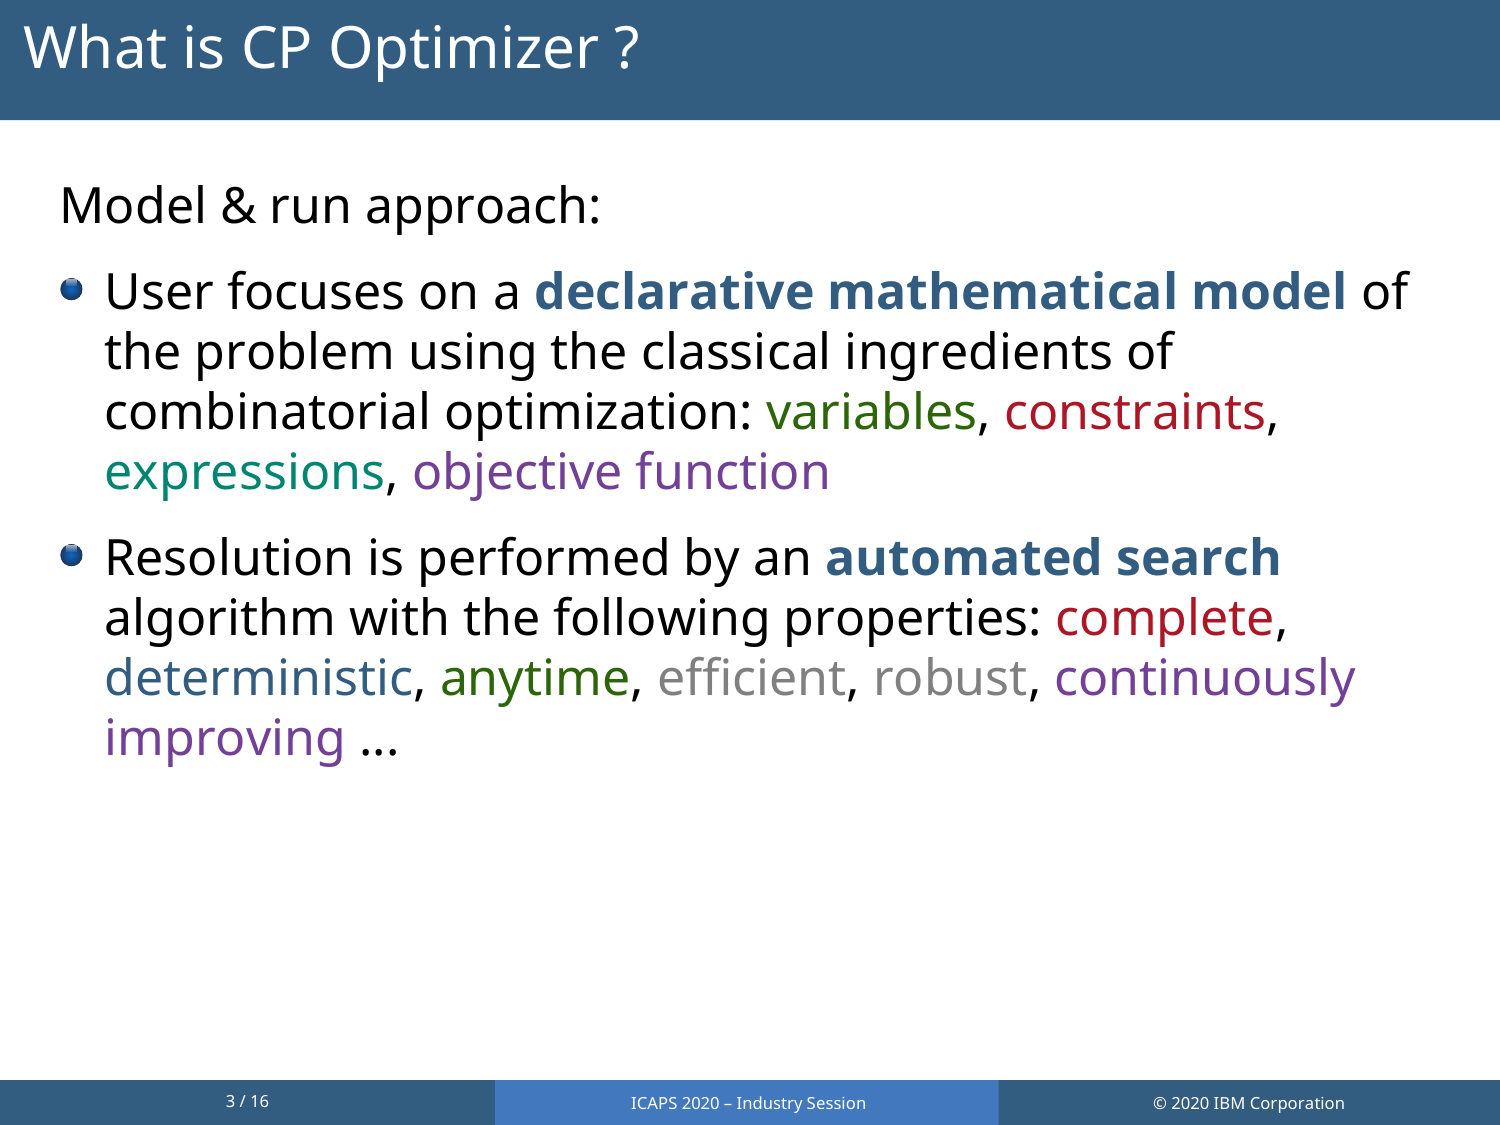

# What is CP Optimizer ?
Model & run approach:
User focuses on a declarative mathematical model of the problem using the classical ingredients of combinatorial optimization: variables, constraints, expressions, objective function
Resolution is performed by an automated search algorithm with the following properties: complete, deterministic, anytime, efficient, robust, continuously improving ...